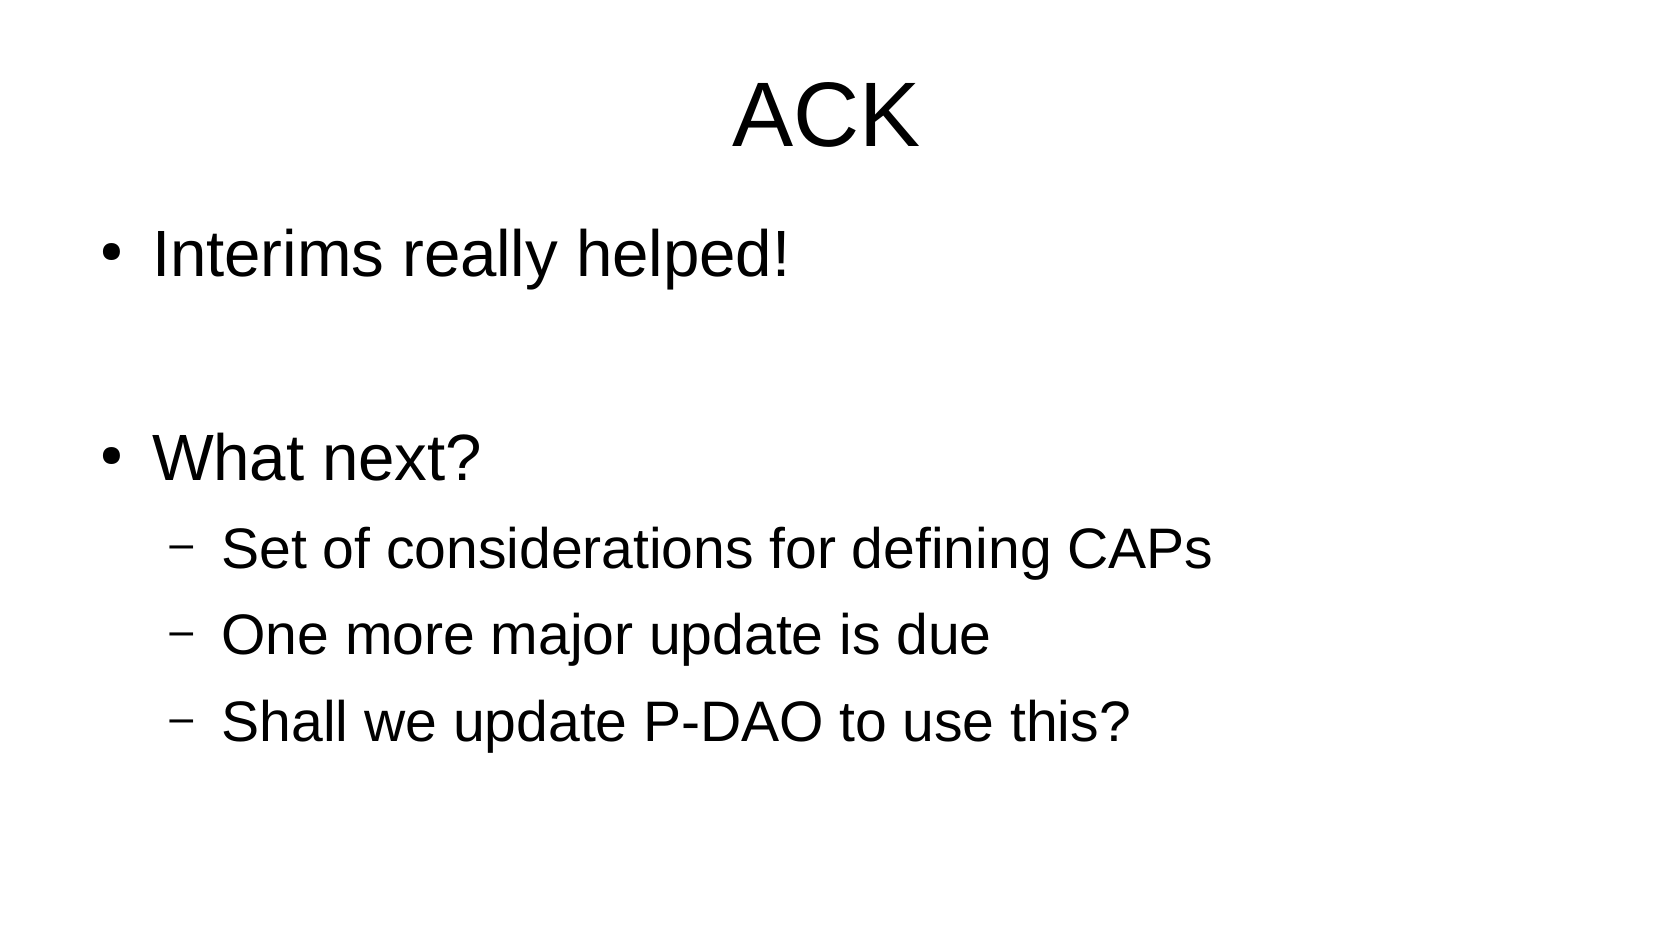

# ACK
Interims really helped!
What next?
Set of considerations for defining CAPs
One more major update is due
Shall we update P-DAO to use this?